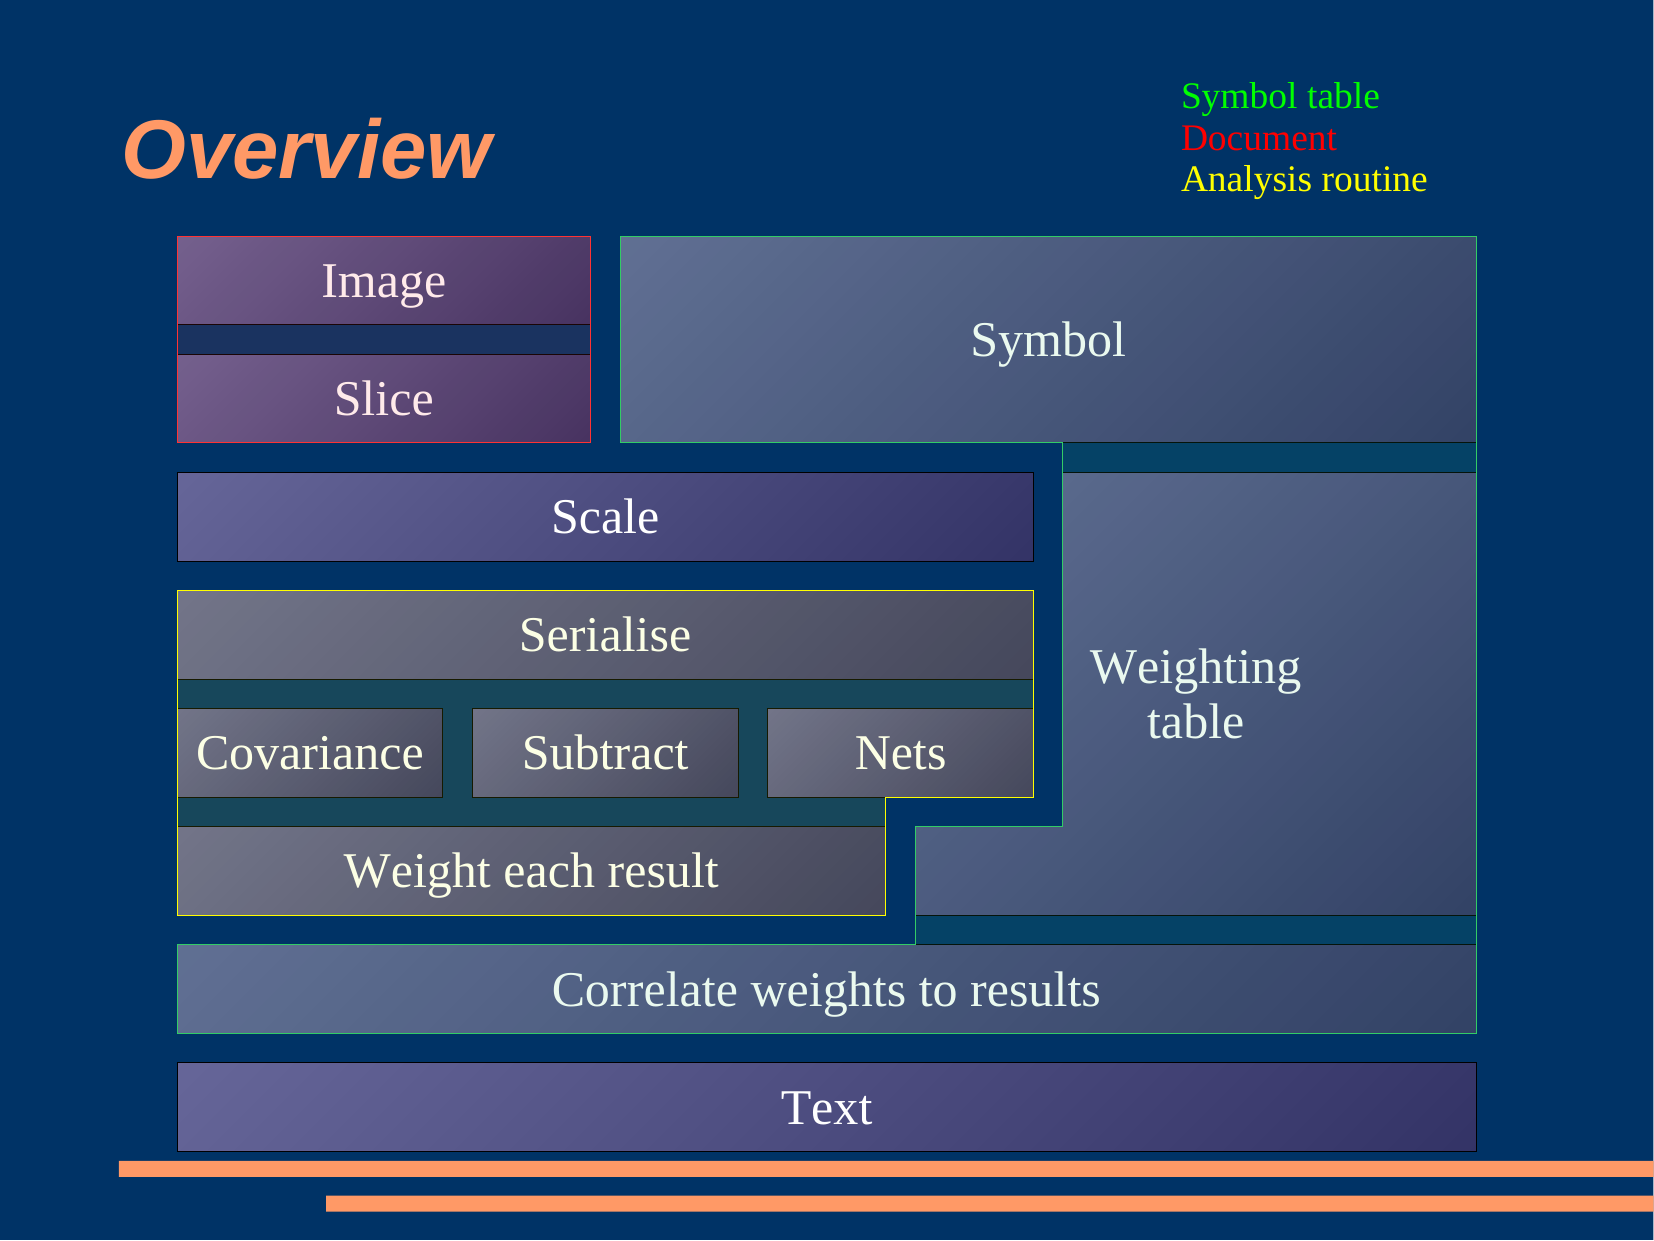

# Overview
Symbol table
Document
Analysis routine
Image
Symbol
Slice
Scale
Weighting
table
Serialise
Covariance
Subtract
Nets
Weight each result
Correlate weights to results
Text